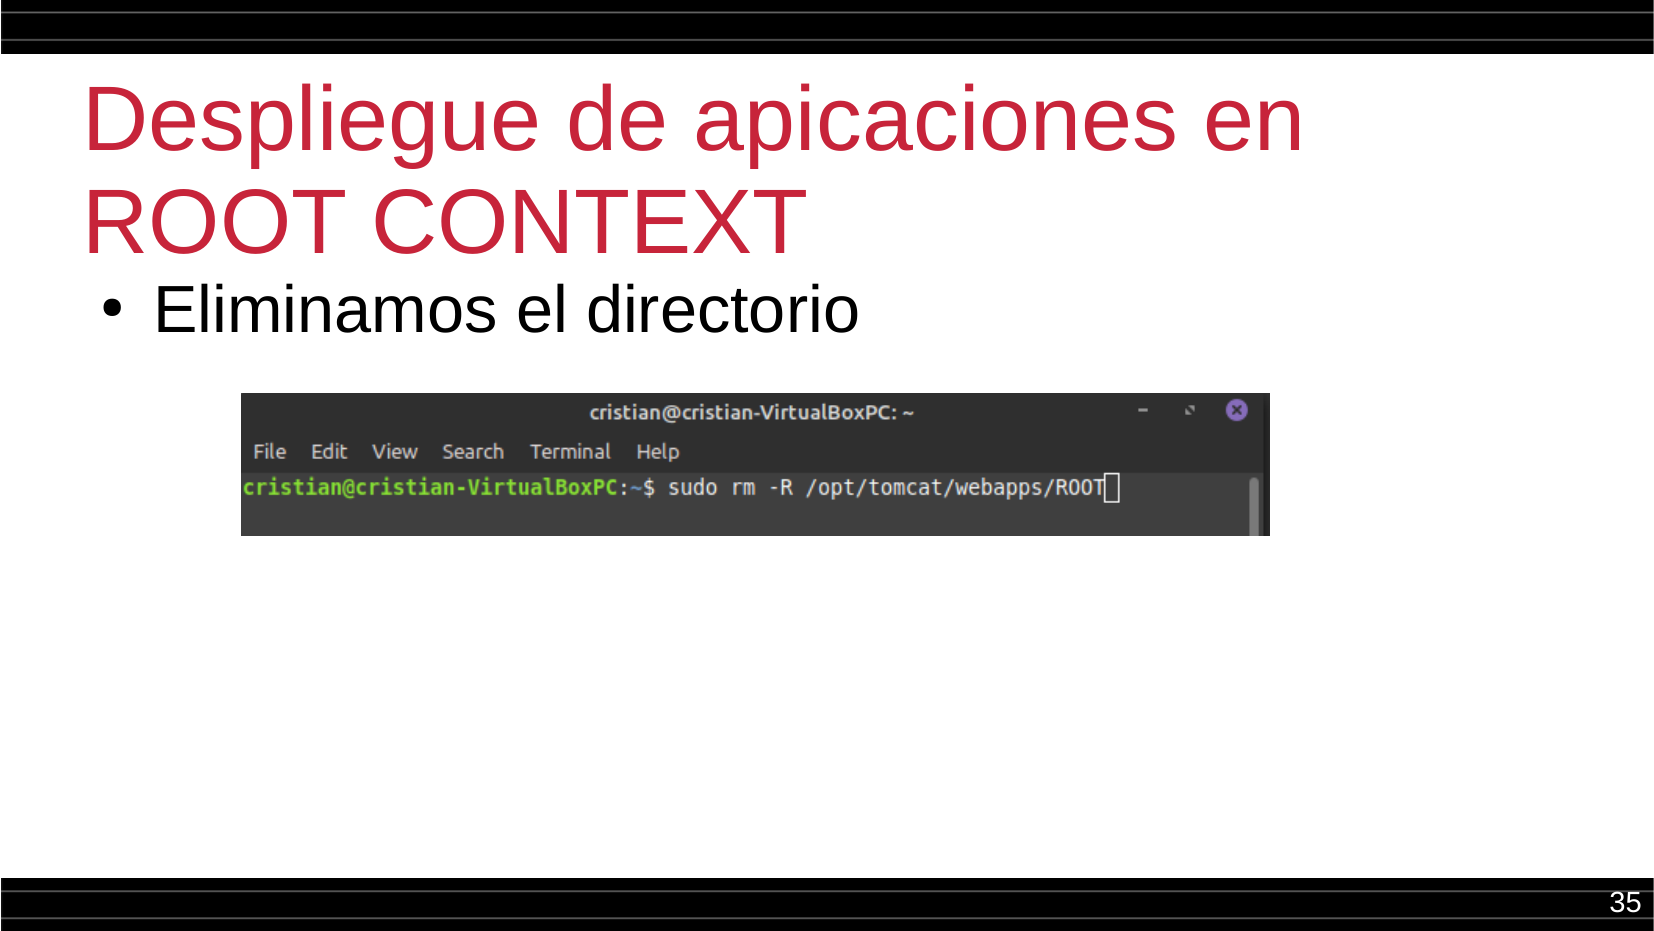

# Despliegue de apicaciones en ROOT CONTEXT
Eliminamos el directorio